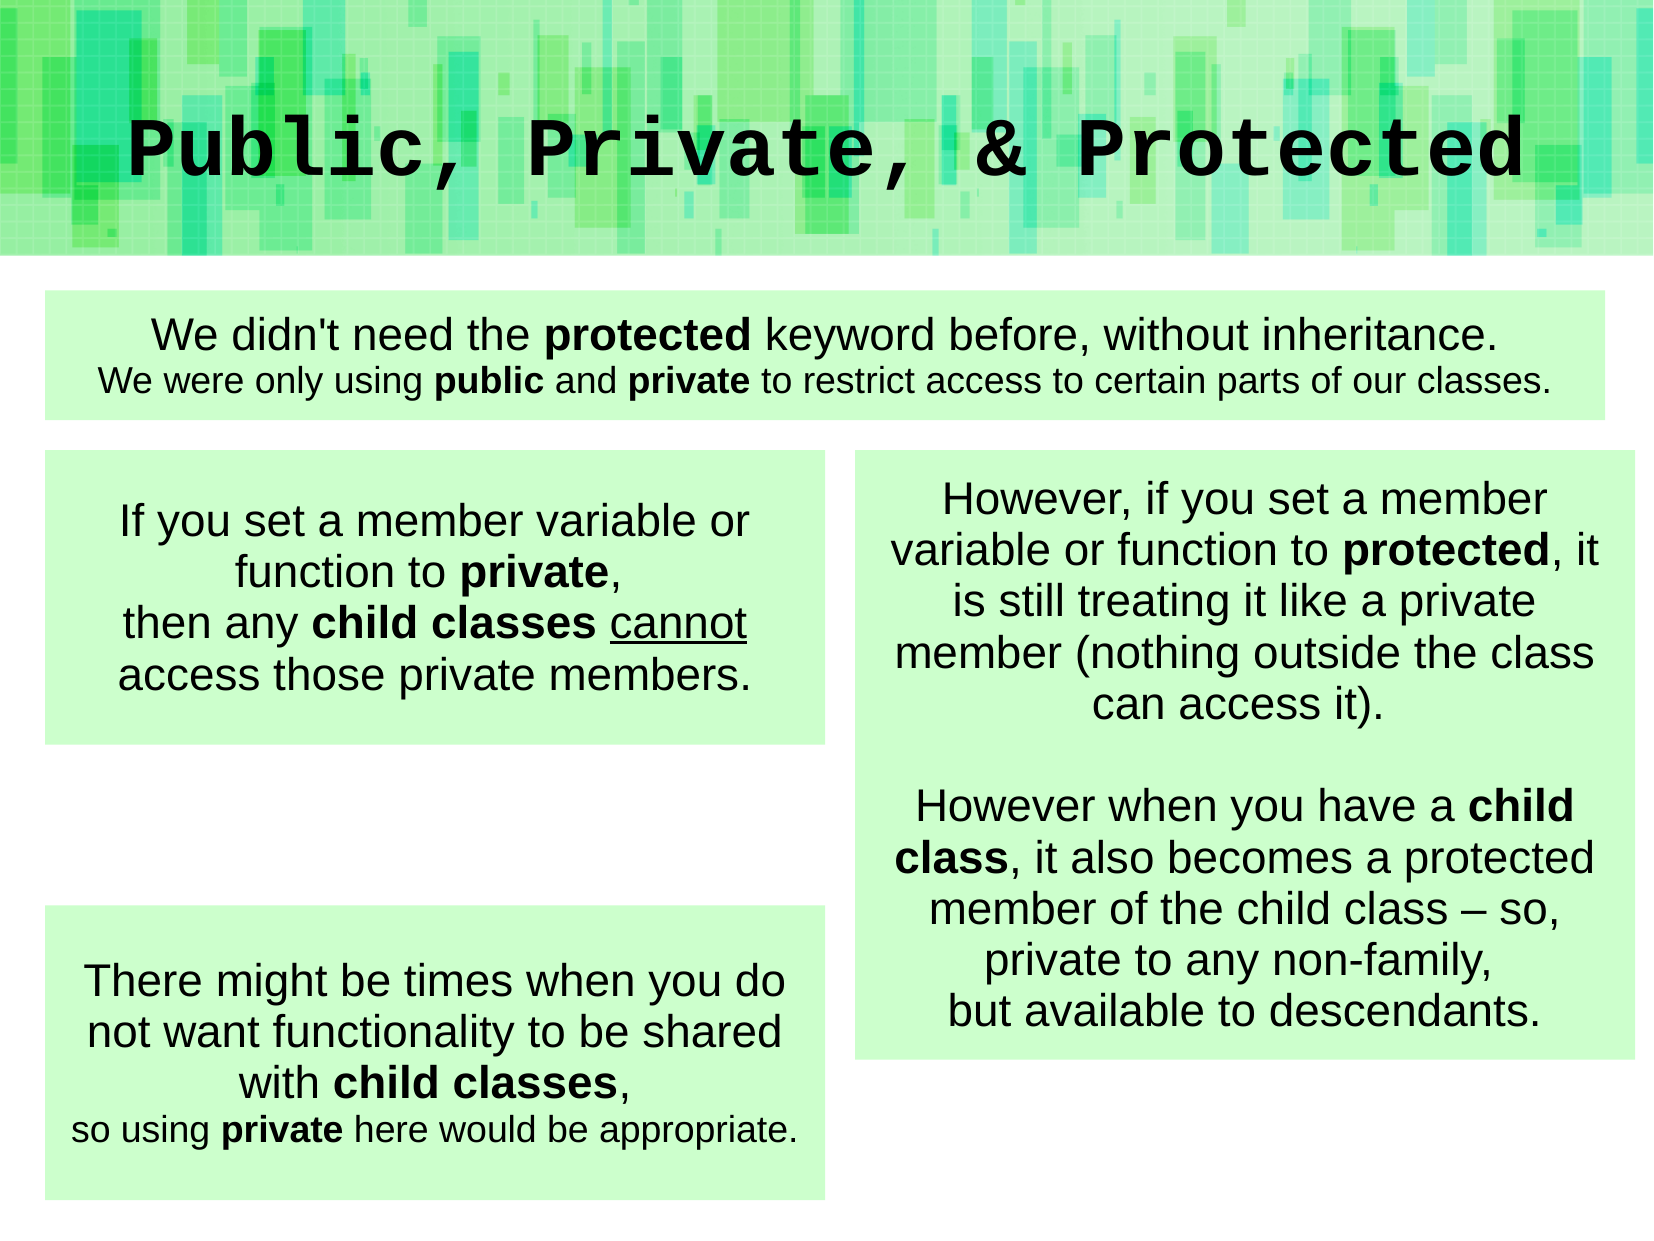

# Public, Private, & Protected
We didn't need the protected keyword before, without inheritance.
We were only using public and private to restrict access to certain parts of our classes.
If you set a member variable or function to private,
then any child classes cannot access those private members.
However, if you set a member variable or function to protected, it is still treating it like a private member (nothing outside the class can access it).
However when you have a child class, it also becomes a protected member of the child class – so, private to any non-family,
but available to descendants.
There might be times when you do not want functionality to be shared with child classes,
so using private here would be appropriate.